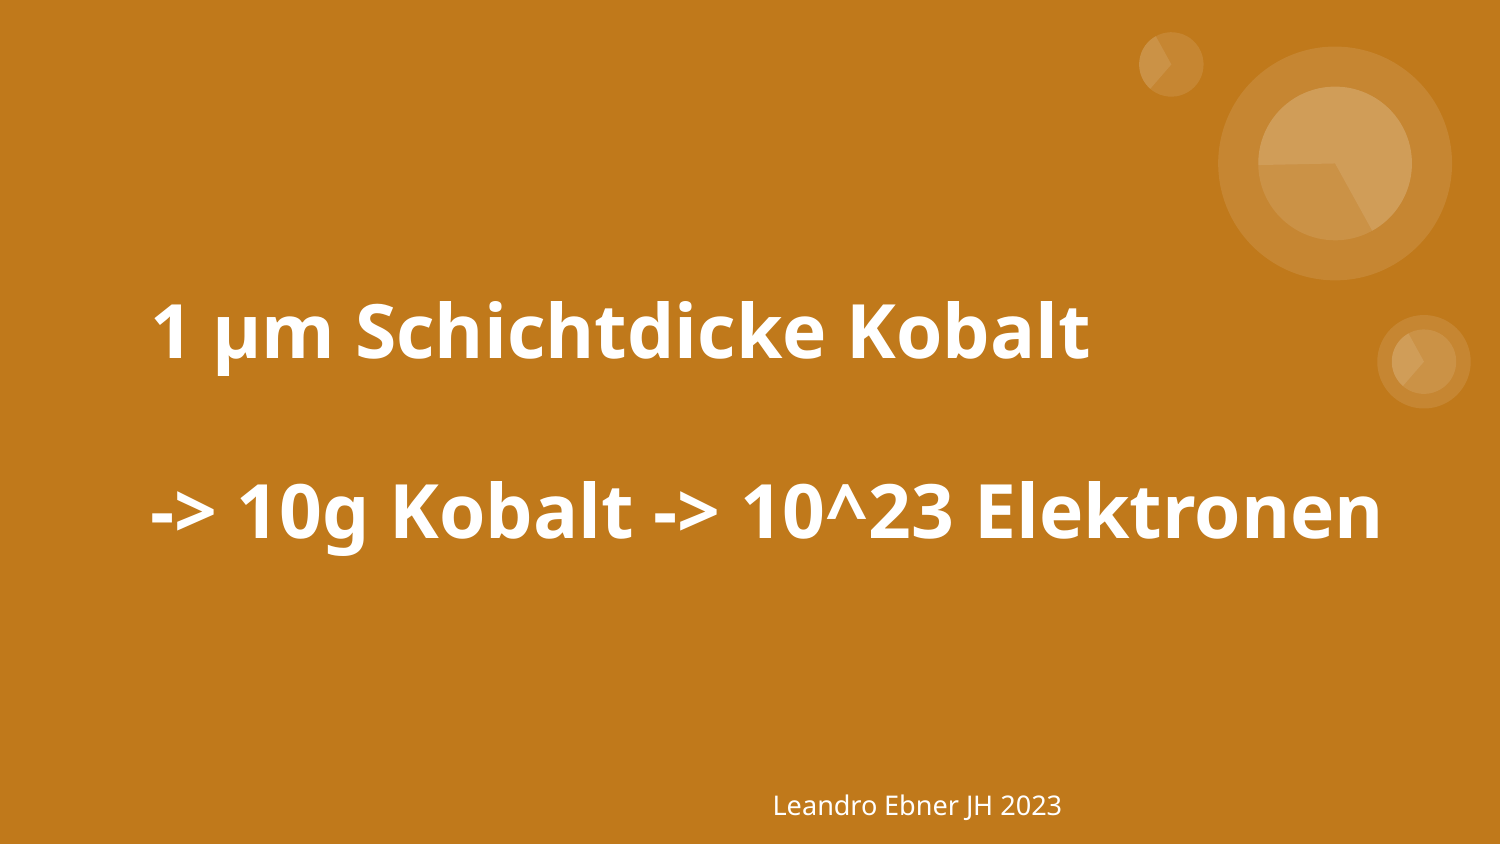

# 1 µm Schichtdicke Kobalt -> 10g Kobalt -> 10^23 Elektronen